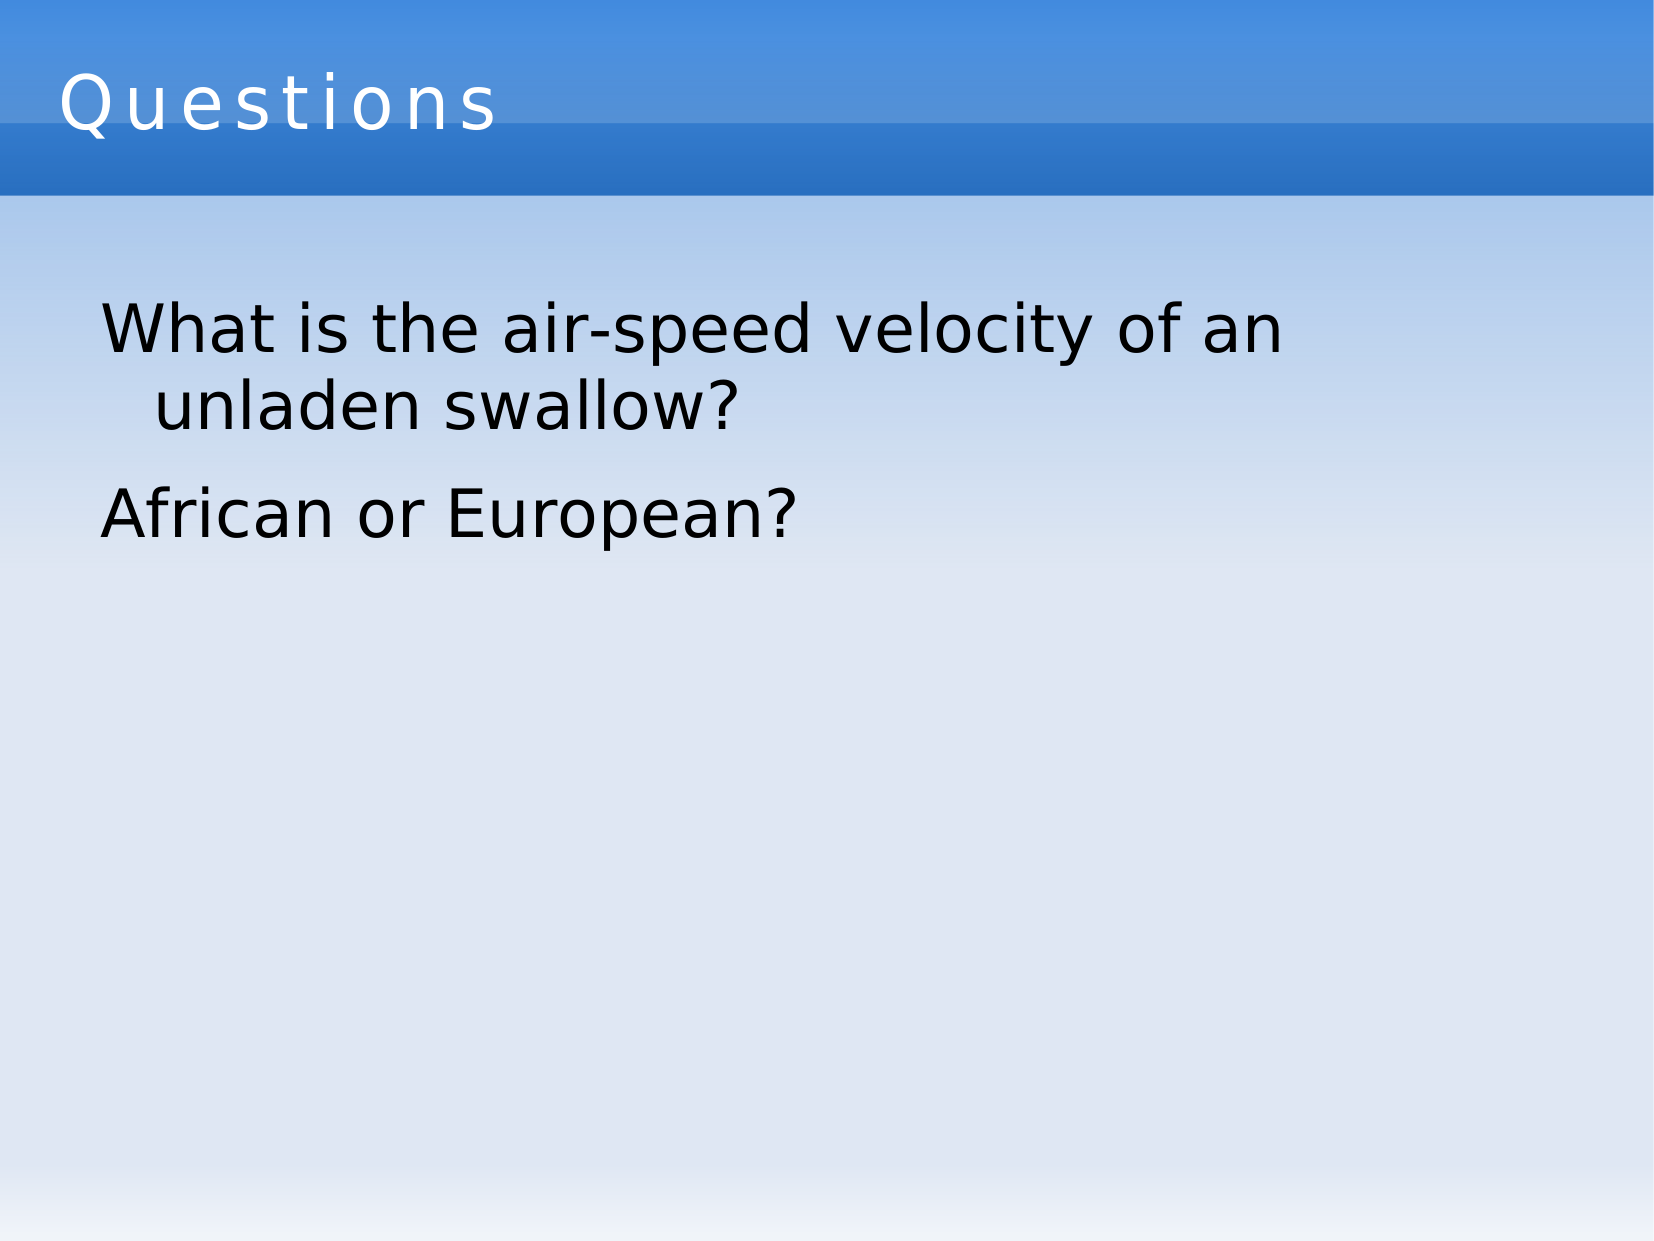

# Questions
What is the air-speed velocity of an unladen swallow?
African or European?